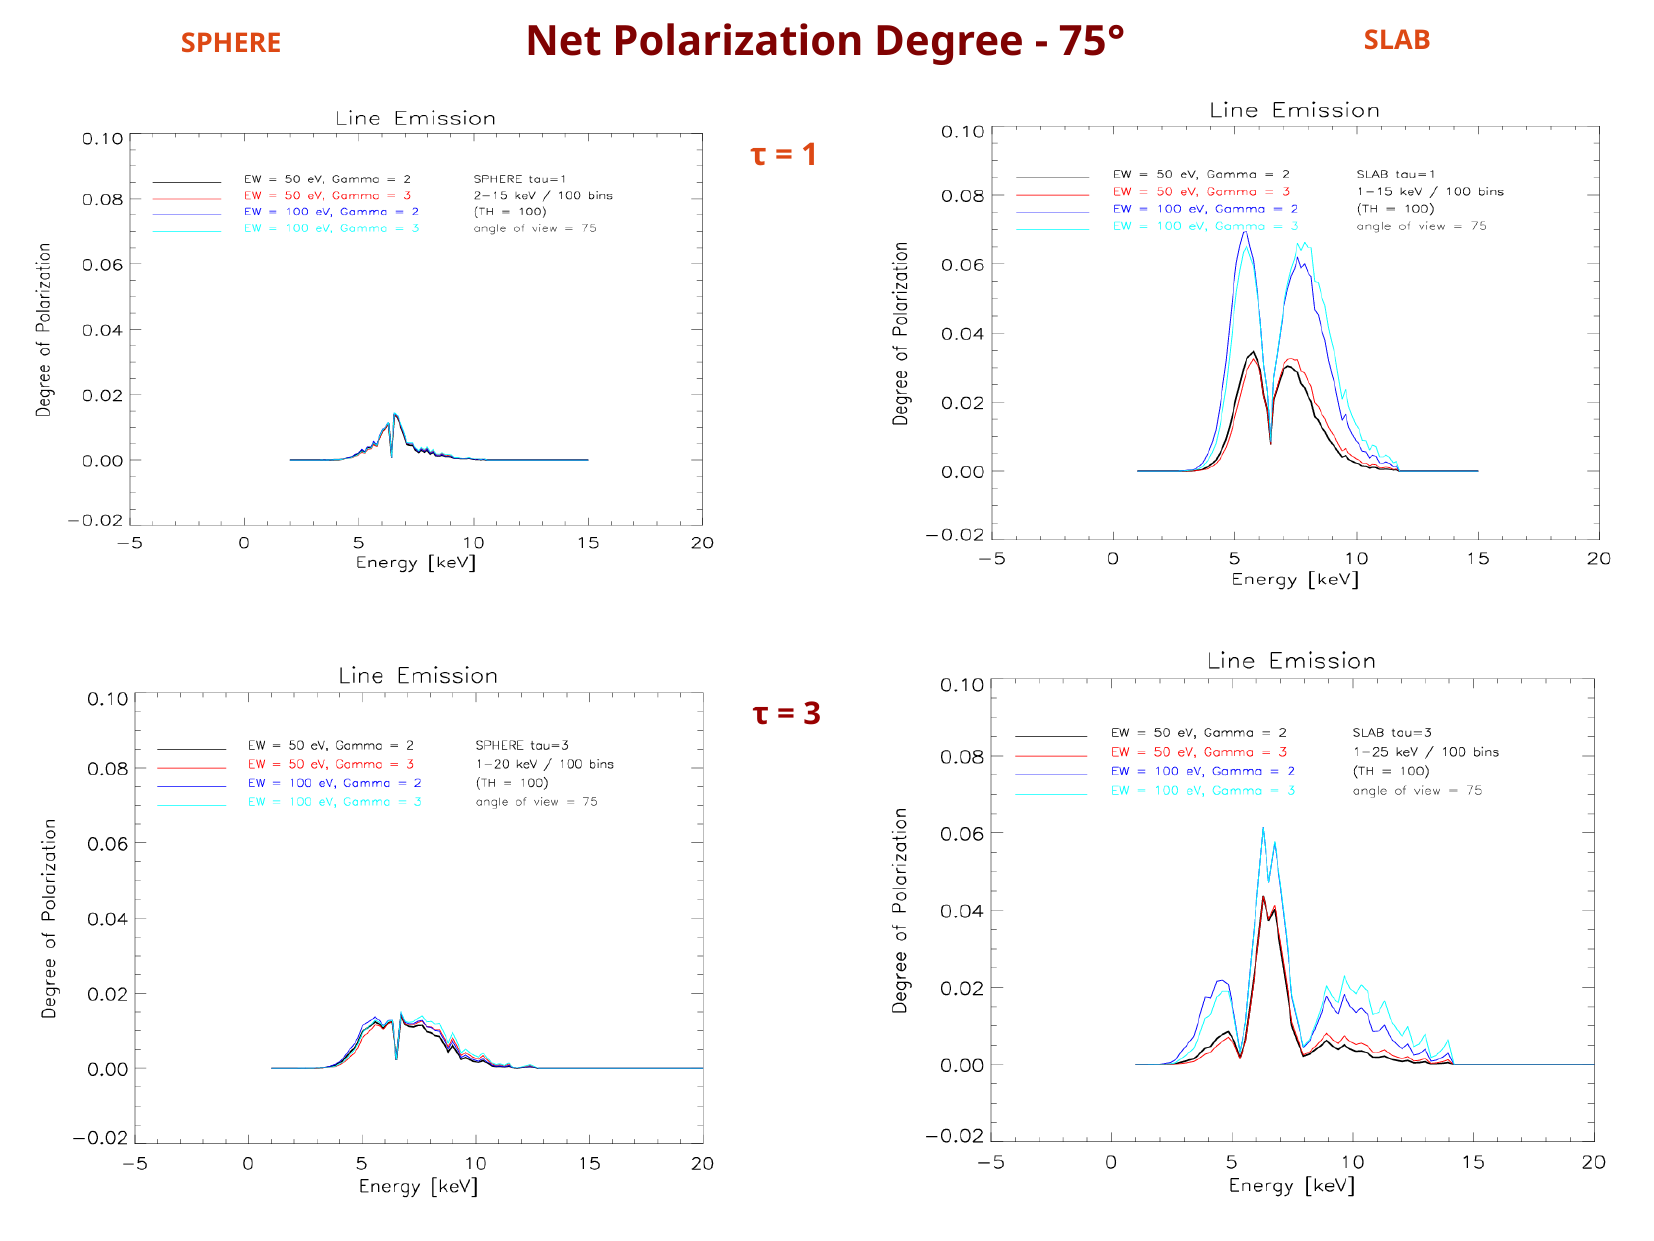

Net Polarization Degree - 75°
SLAB
SPHERE
τ = 1
τ = 3